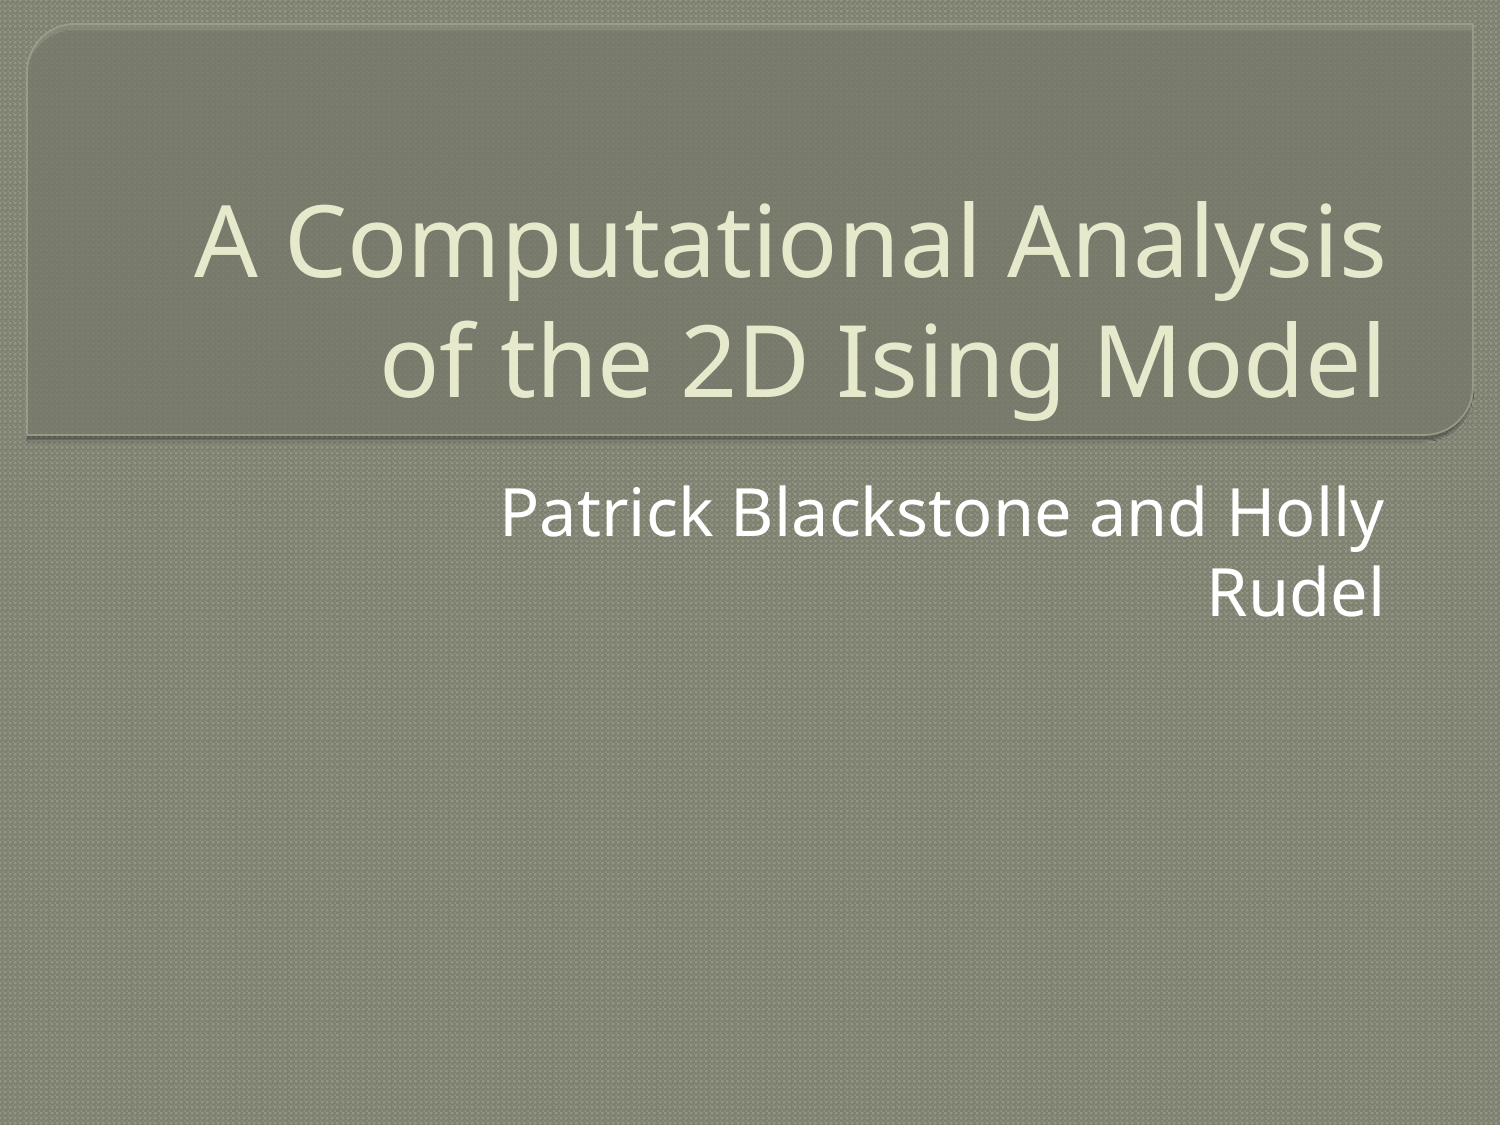

# A Computational Analysis of the 2D Ising Model
Patrick Blackstone and Holly Rudel